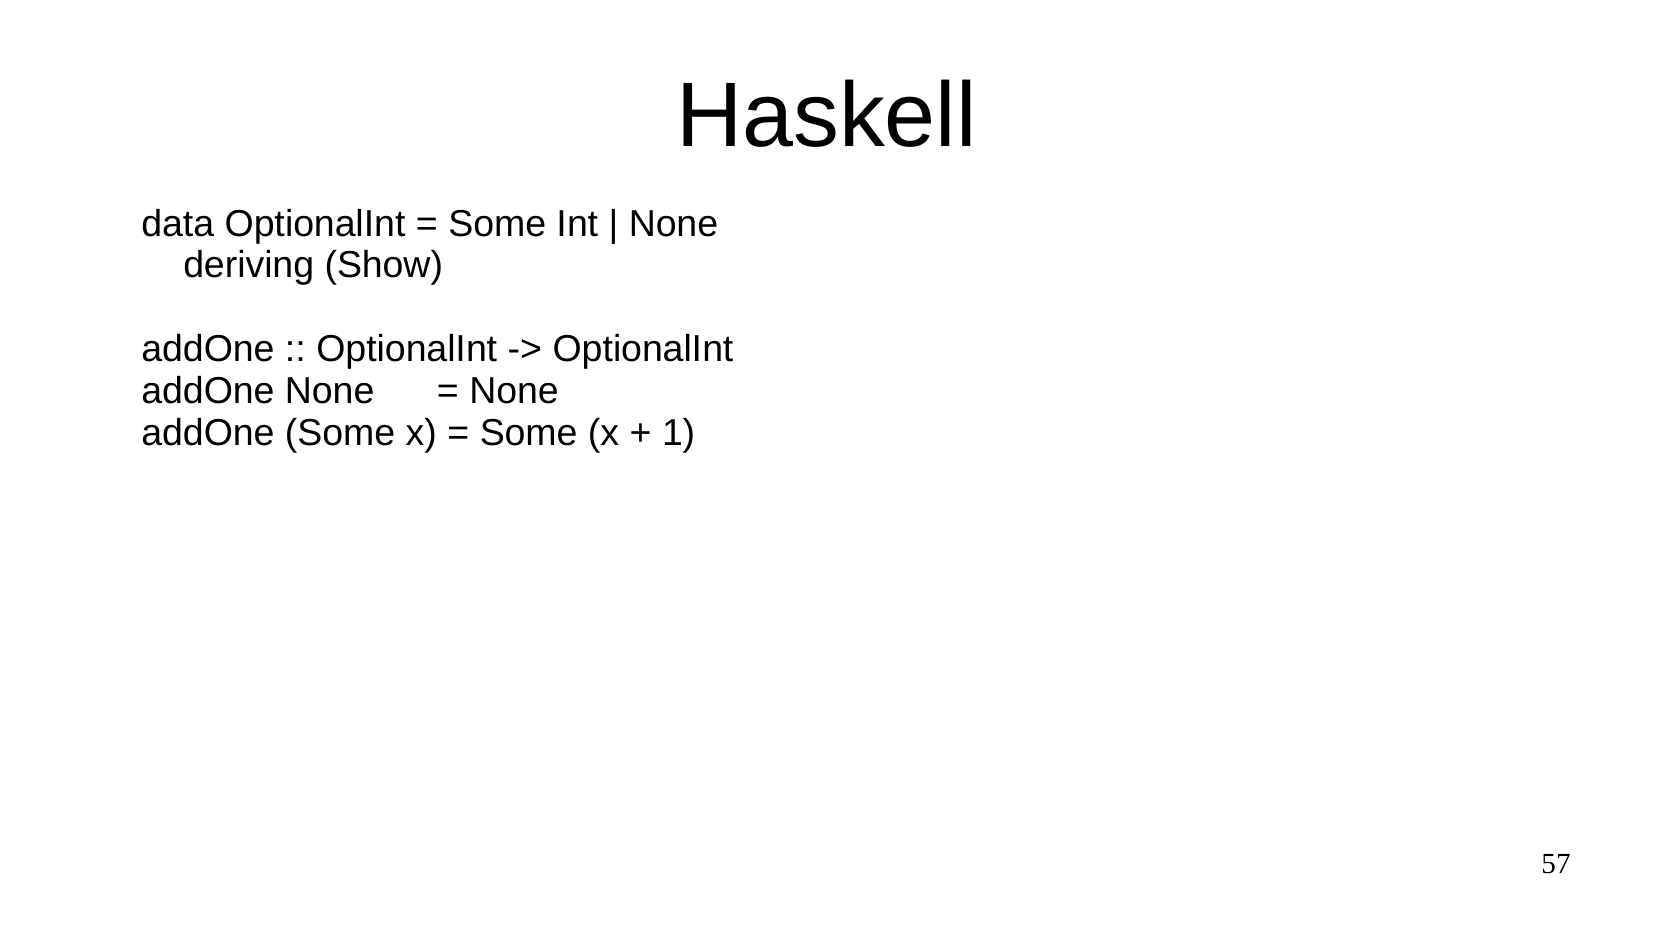

# Haskell
data OptionalInt = Some Int | None
 deriving (Show)
addOne :: OptionalInt -> OptionalInt
addOne None = None
addOne (Some x) = Some (x + 1)
57